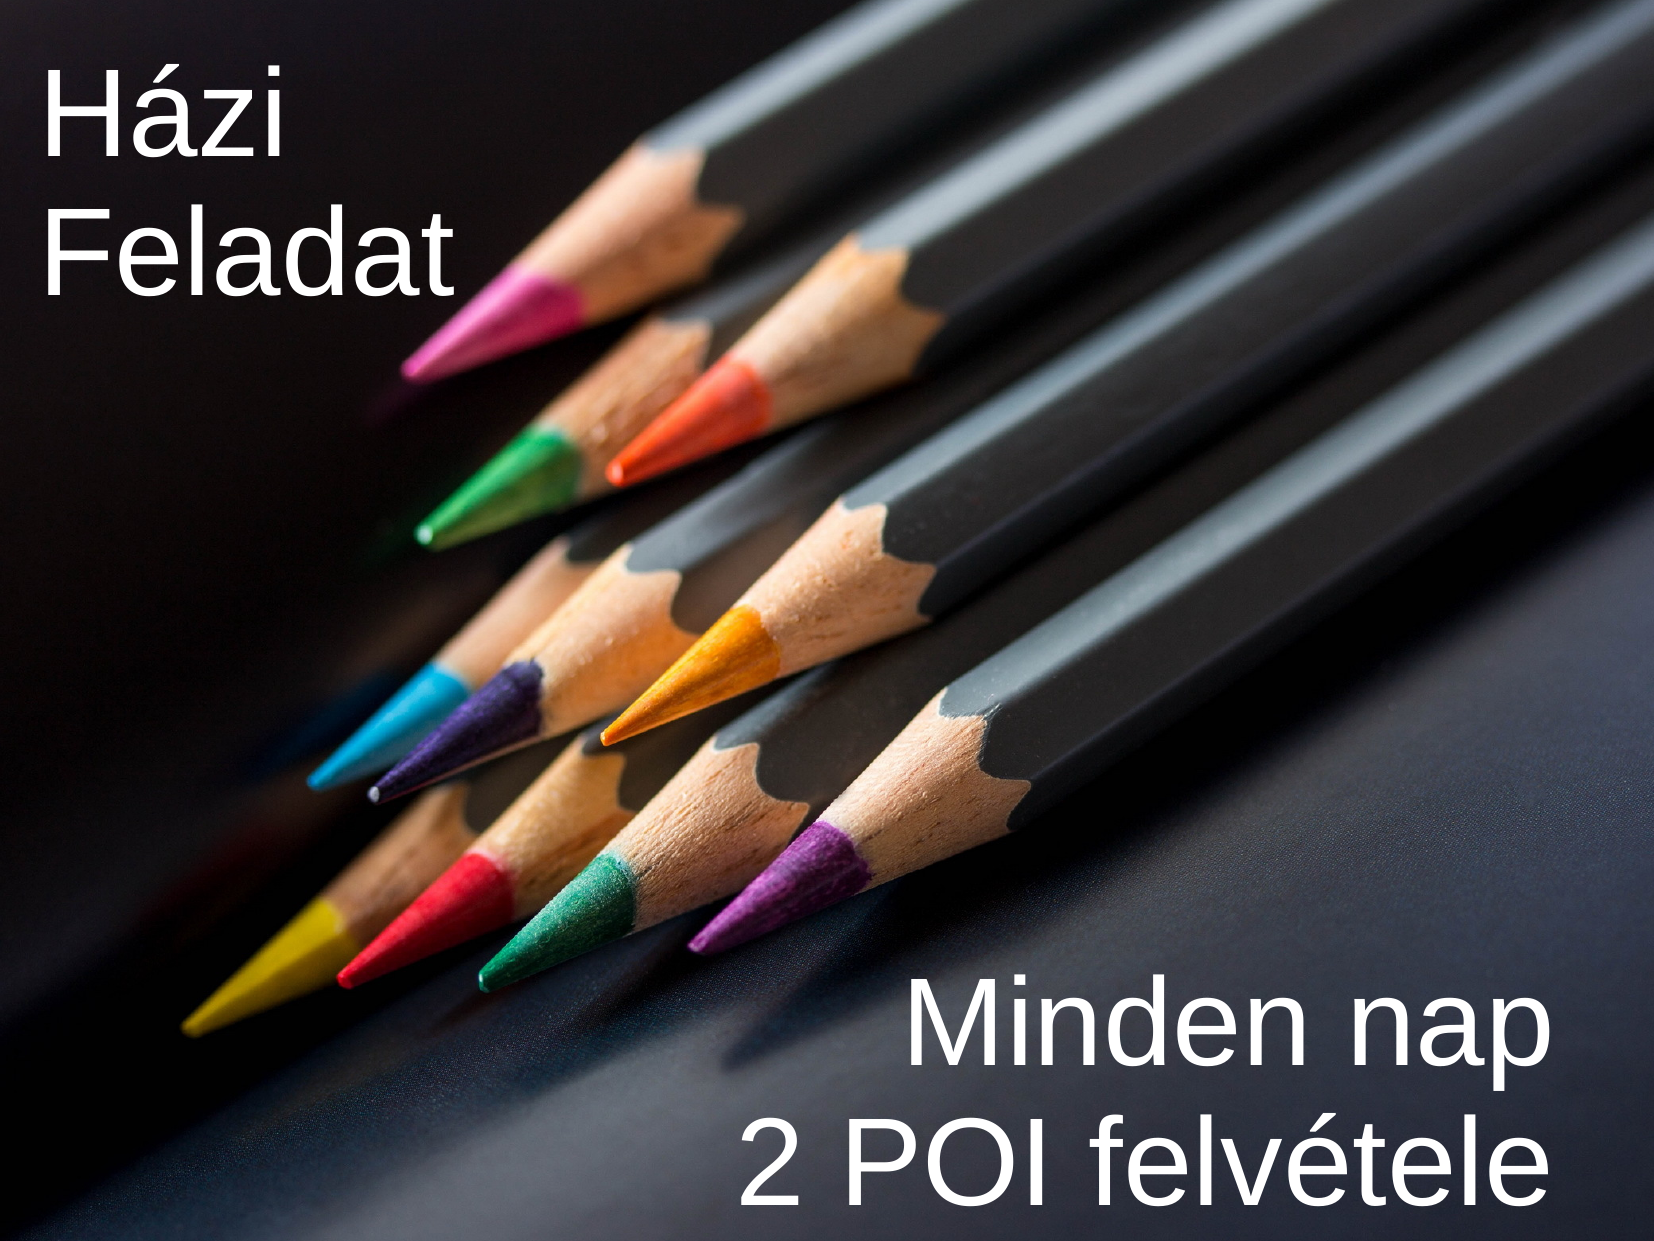

Házi Feladat
Minden nap
2 POI felvétele